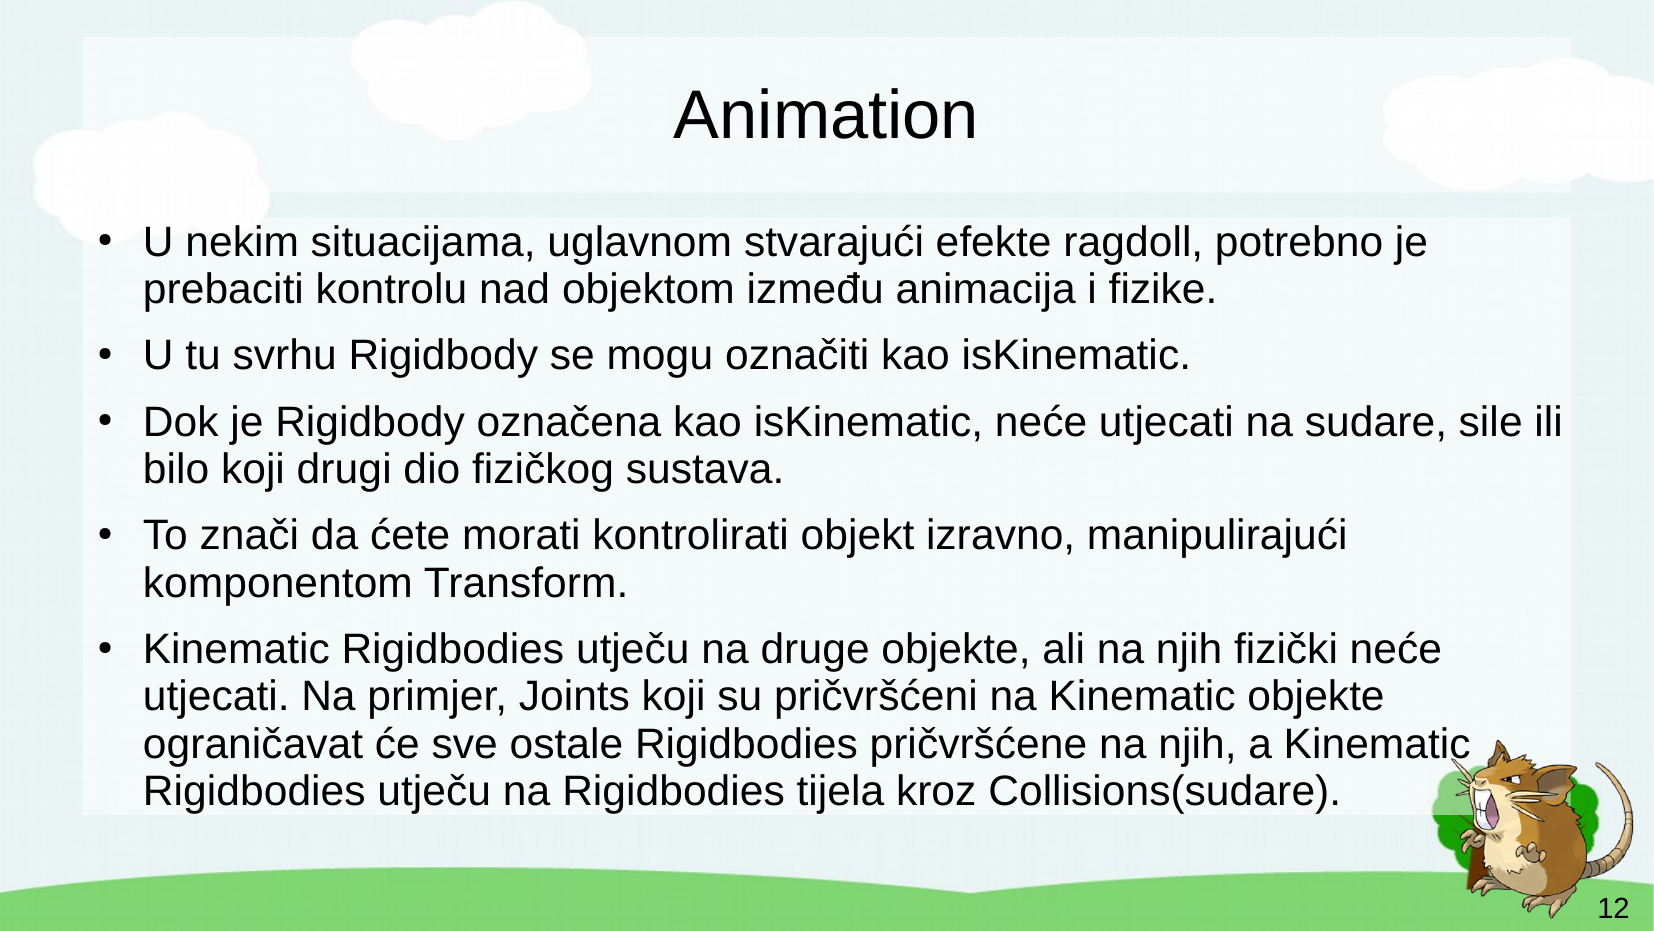

# Animation
U nekim situacijama, uglavnom stvarajući efekte ragdoll, potrebno je prebaciti kontrolu nad objektom između animacija i fizike.
U tu svrhu Rigidbody se mogu označiti kao isKinematic.
Dok je Rigidbody označena kao isKinematic, neće utjecati na sudare, sile ili bilo koji drugi dio fizičkog sustava.
To znači da ćete morati kontrolirati objekt izravno, manipulirajući komponentom Transform.
Kinematic Rigidbodies utječu na druge objekte, ali na njih fizički neće utjecati. Na primjer, Joints koji su pričvršćeni na Kinematic objekte ograničavat će sve ostale Rigidbodies pričvršćene na njih, a Kinematic Rigidbodies utječu na Rigidbodies tijela kroz Collisions(sudare).
12